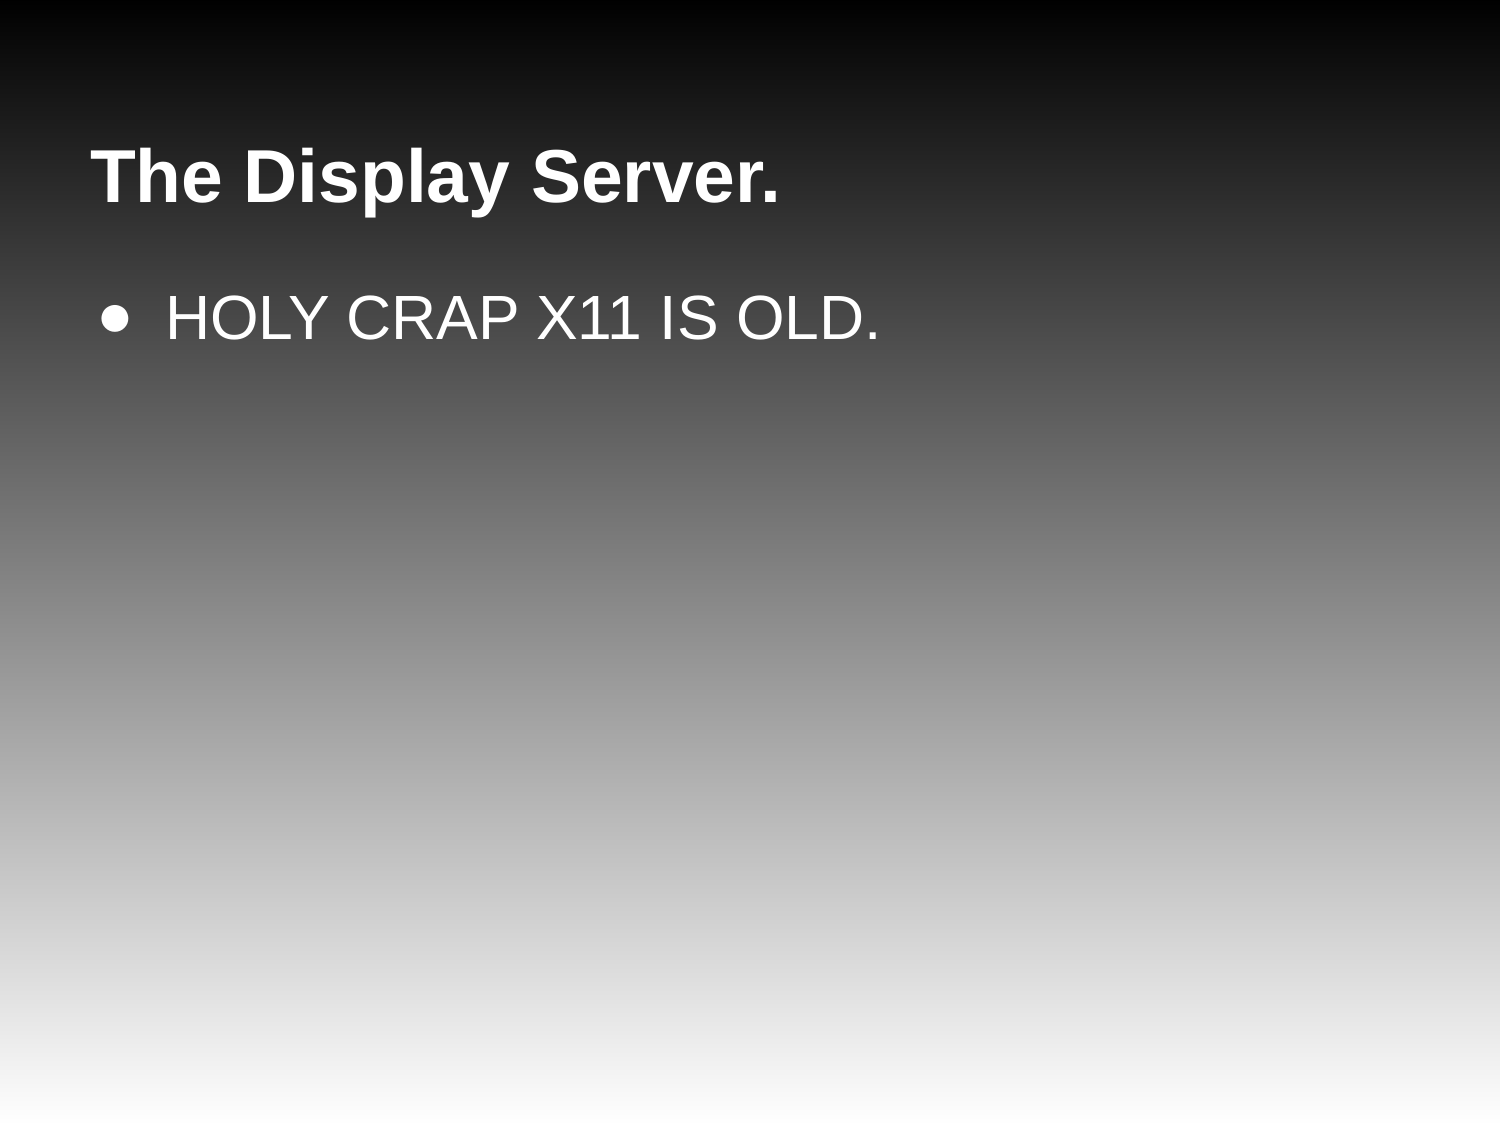

# The Display Server.
HOLY CRAP X11 IS OLD.